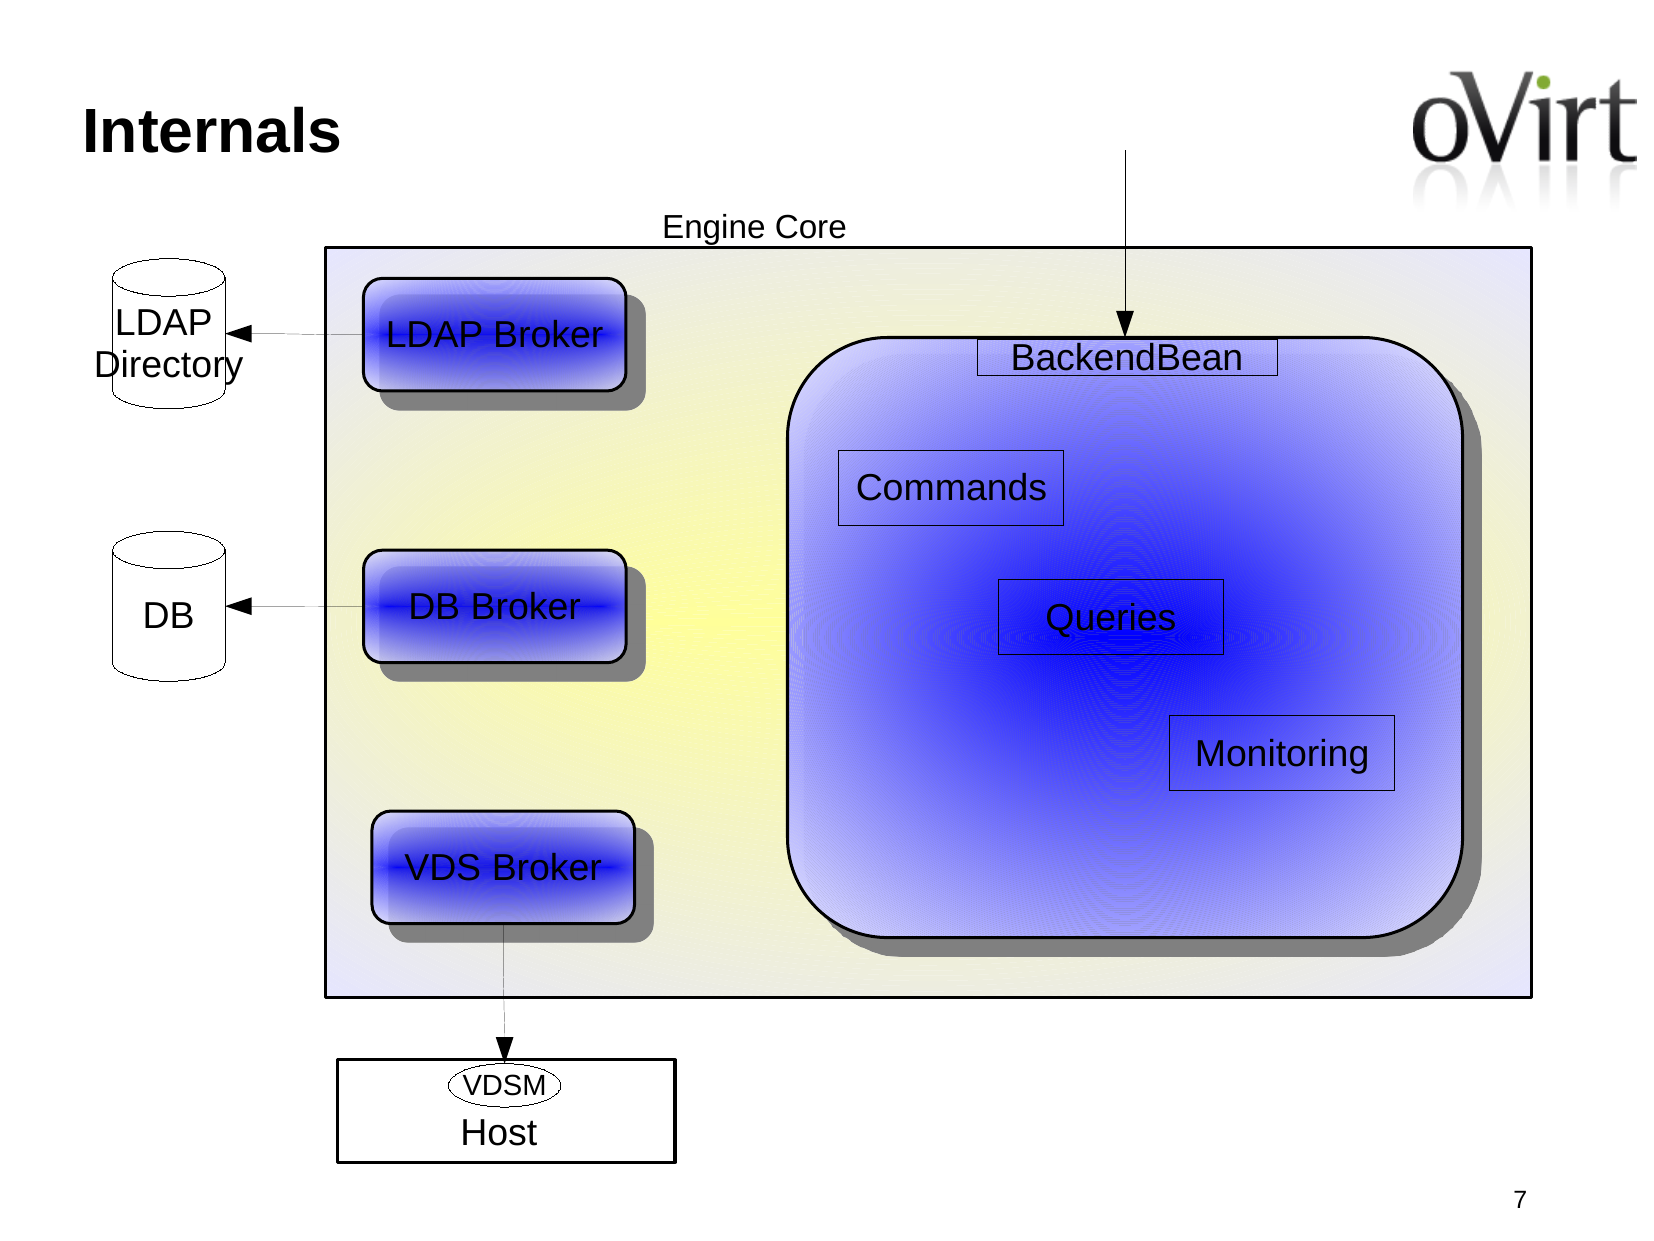

# Internals
Engine Core
LDAP
Directory
LDAP Broker
BackendBean
Commands
DB
DB Broker
Queries
Monitoring
VDS Broker
Host
VDSM